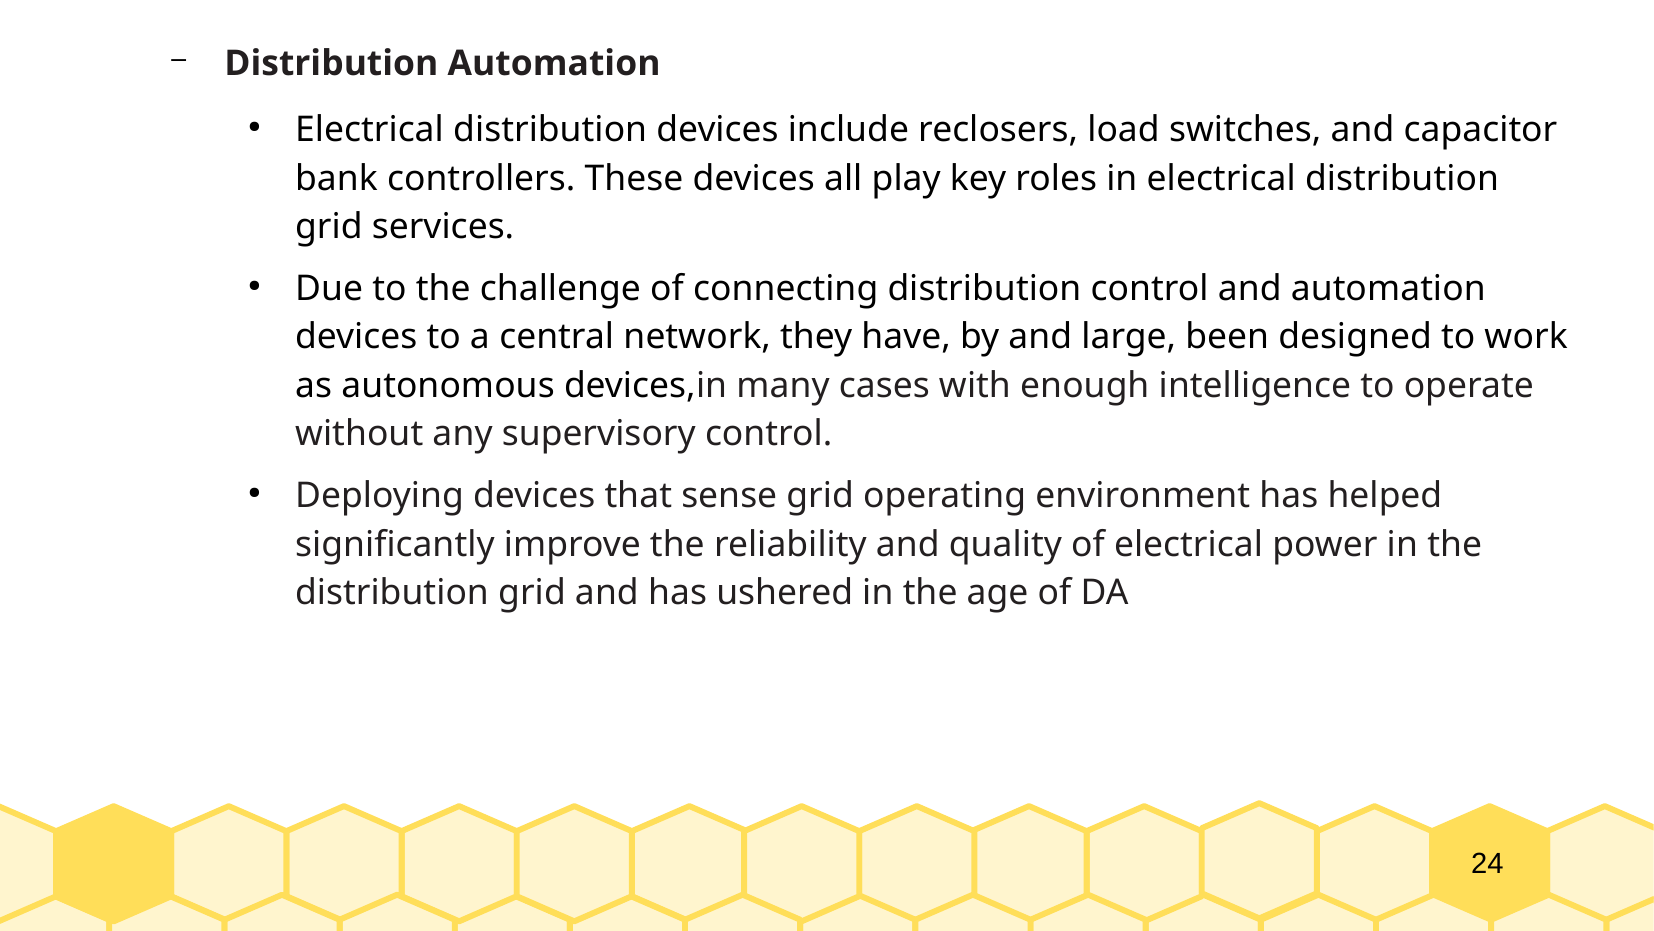

# Distribution Automation
Electrical distribution devices include reclosers, load switches, and capacitor bank controllers. These devices all play key roles in electrical distribution grid services.
Due to the challenge of connecting distribution control and automation devices to a central network, they have, by and large, been designed to work as autonomous devices,in many cases with enough intelligence to operate without any supervisory control.
Deploying devices that sense grid operating environment has helped significantly improve the reliability and quality of electrical power in the distribution grid and has ushered in the age of DA